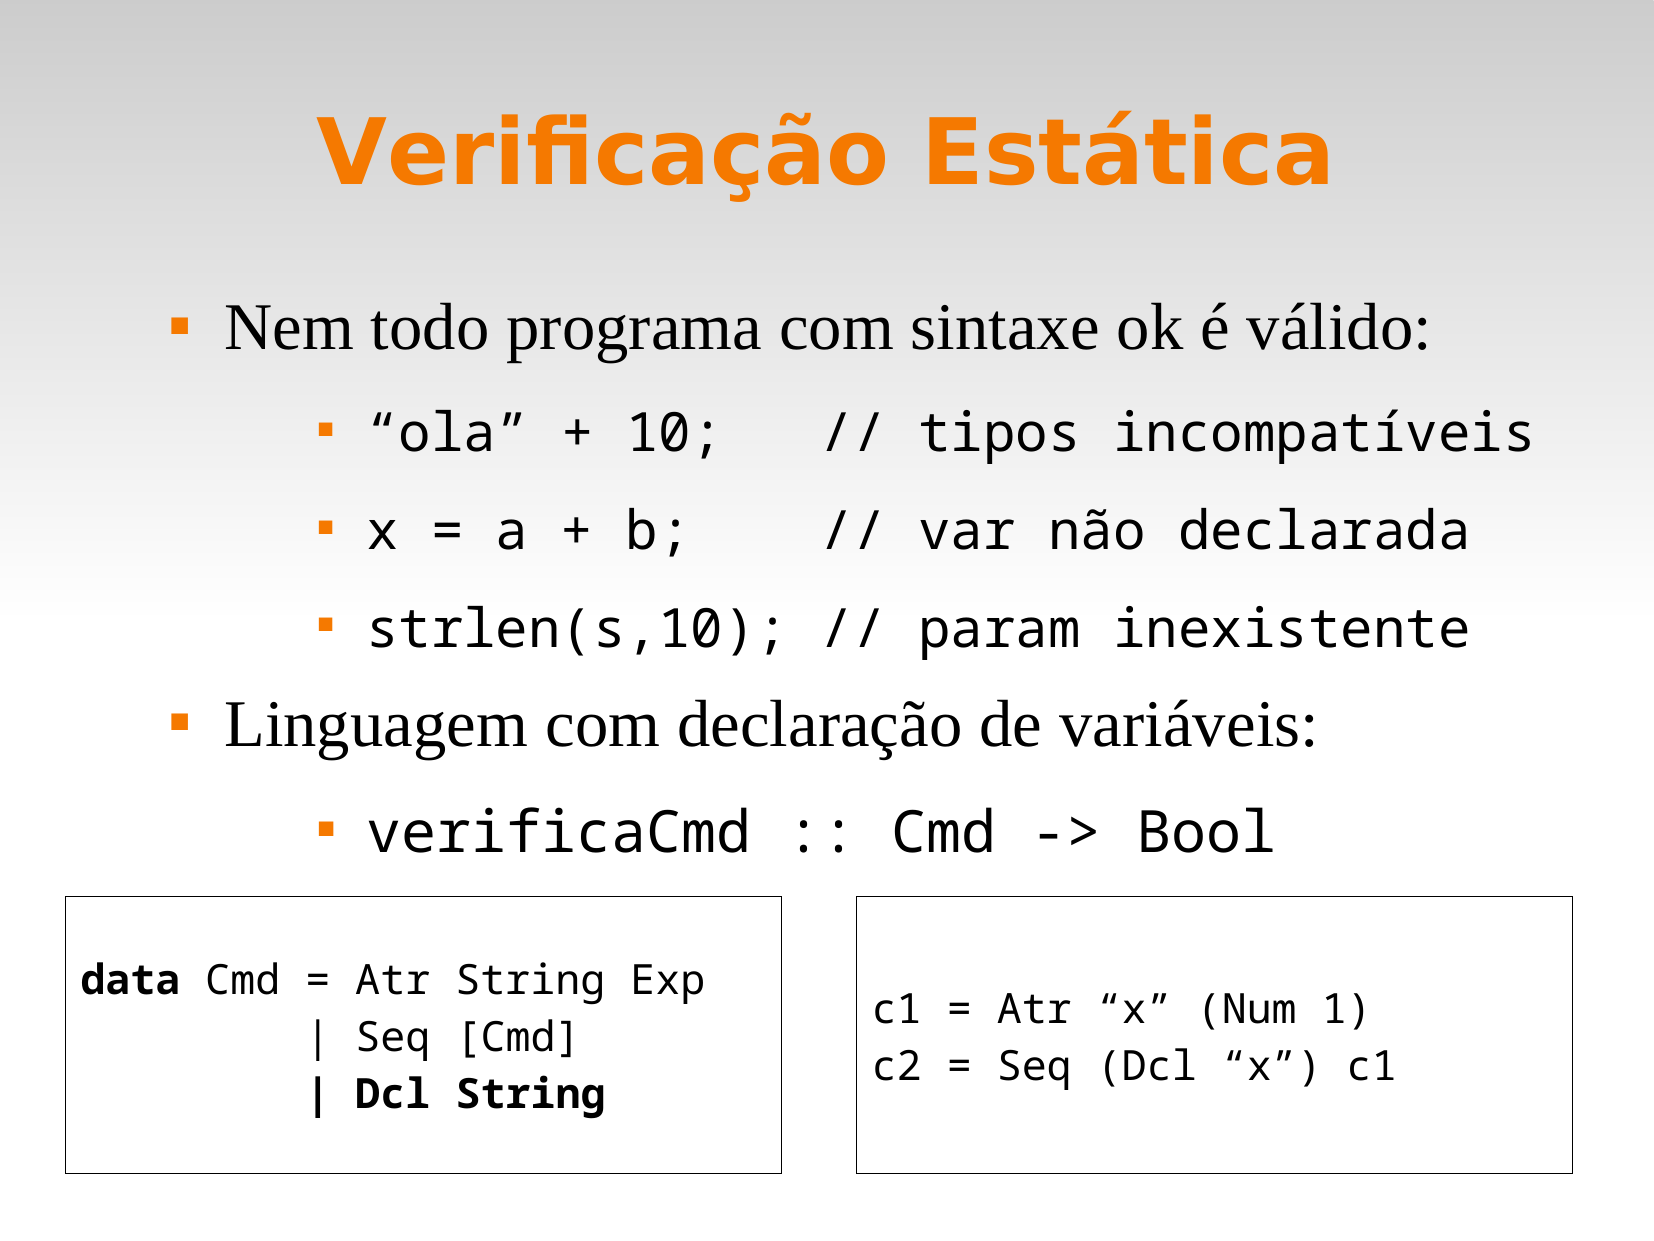

# Verificação Estática
Nem todo programa com sintaxe ok é válido:
“ola” + 10; // tipos incompatíveis
x = a + b; // var não declarada
strlen(s,10); // param inexistente
Linguagem com declaração de variáveis:
verificaCmd :: Cmd -> Bool
data Cmd = Atr String Exp
 | Seq [Cmd]
 | Dcl String
c1 = Atr “x” (Num 1)
c2 = Seq (Dcl “x”) c1